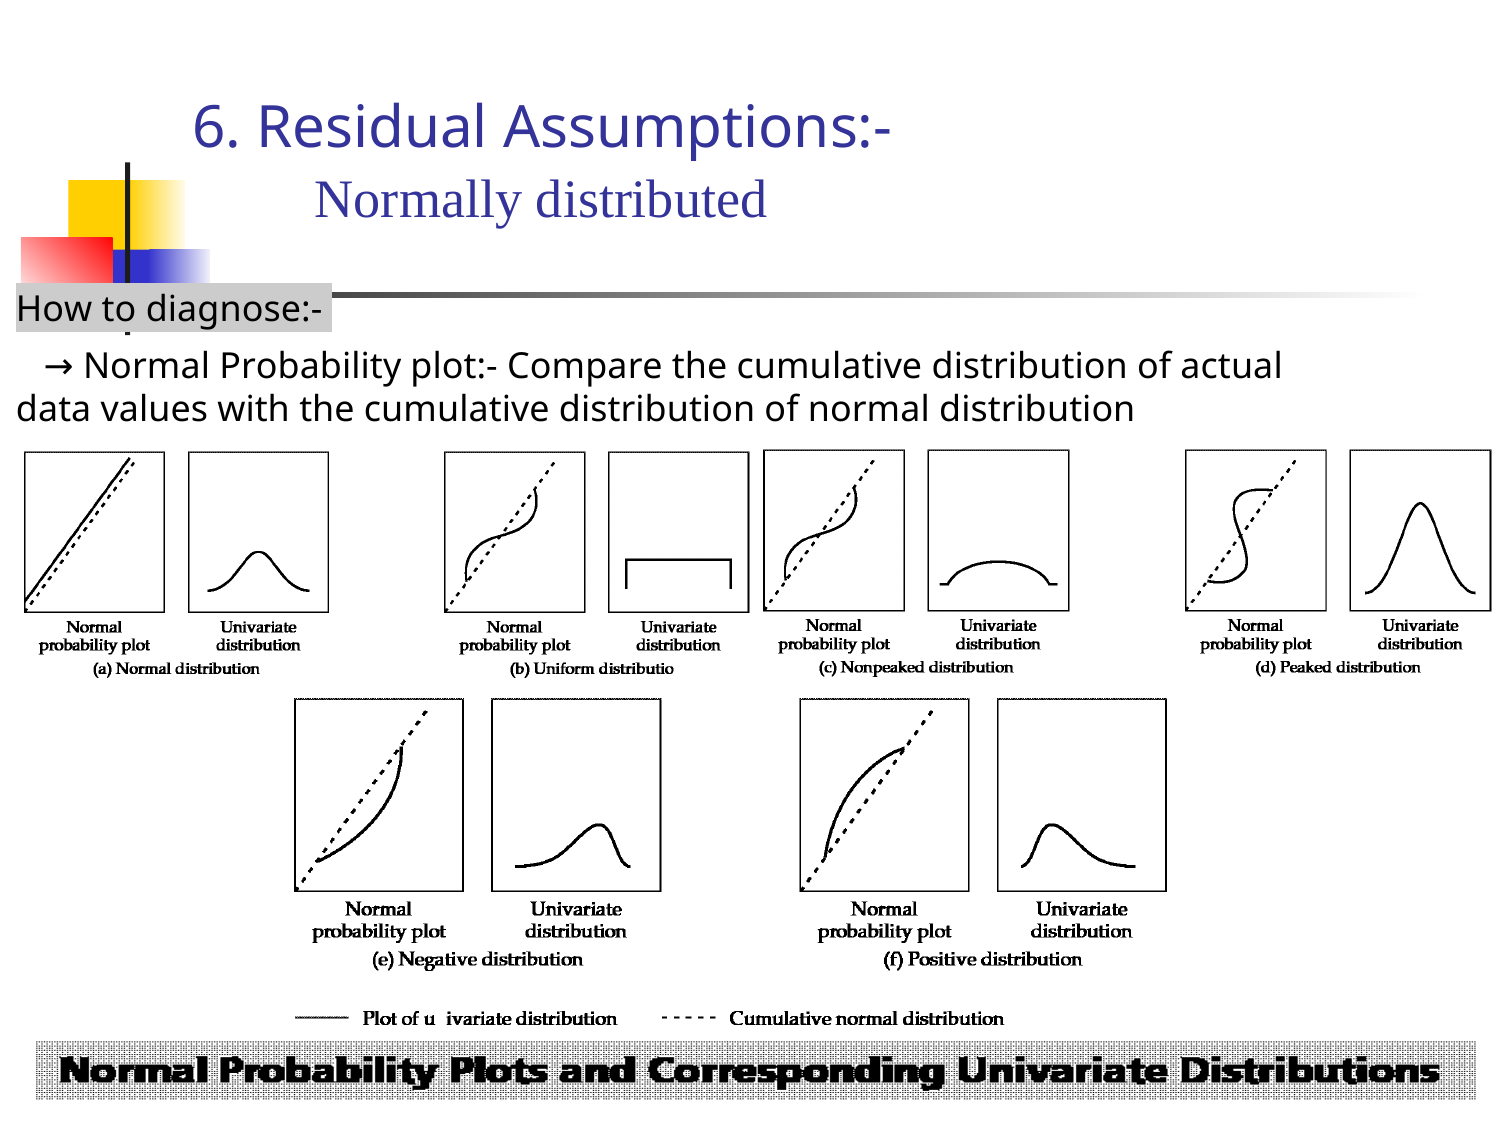

6. Residual Assumptions:-
 Normally distributed
# How to diagnose:-
 → Normal Probability plot:- Compare the cumulative distribution of actual data values with the cumulative distribution of normal distribution